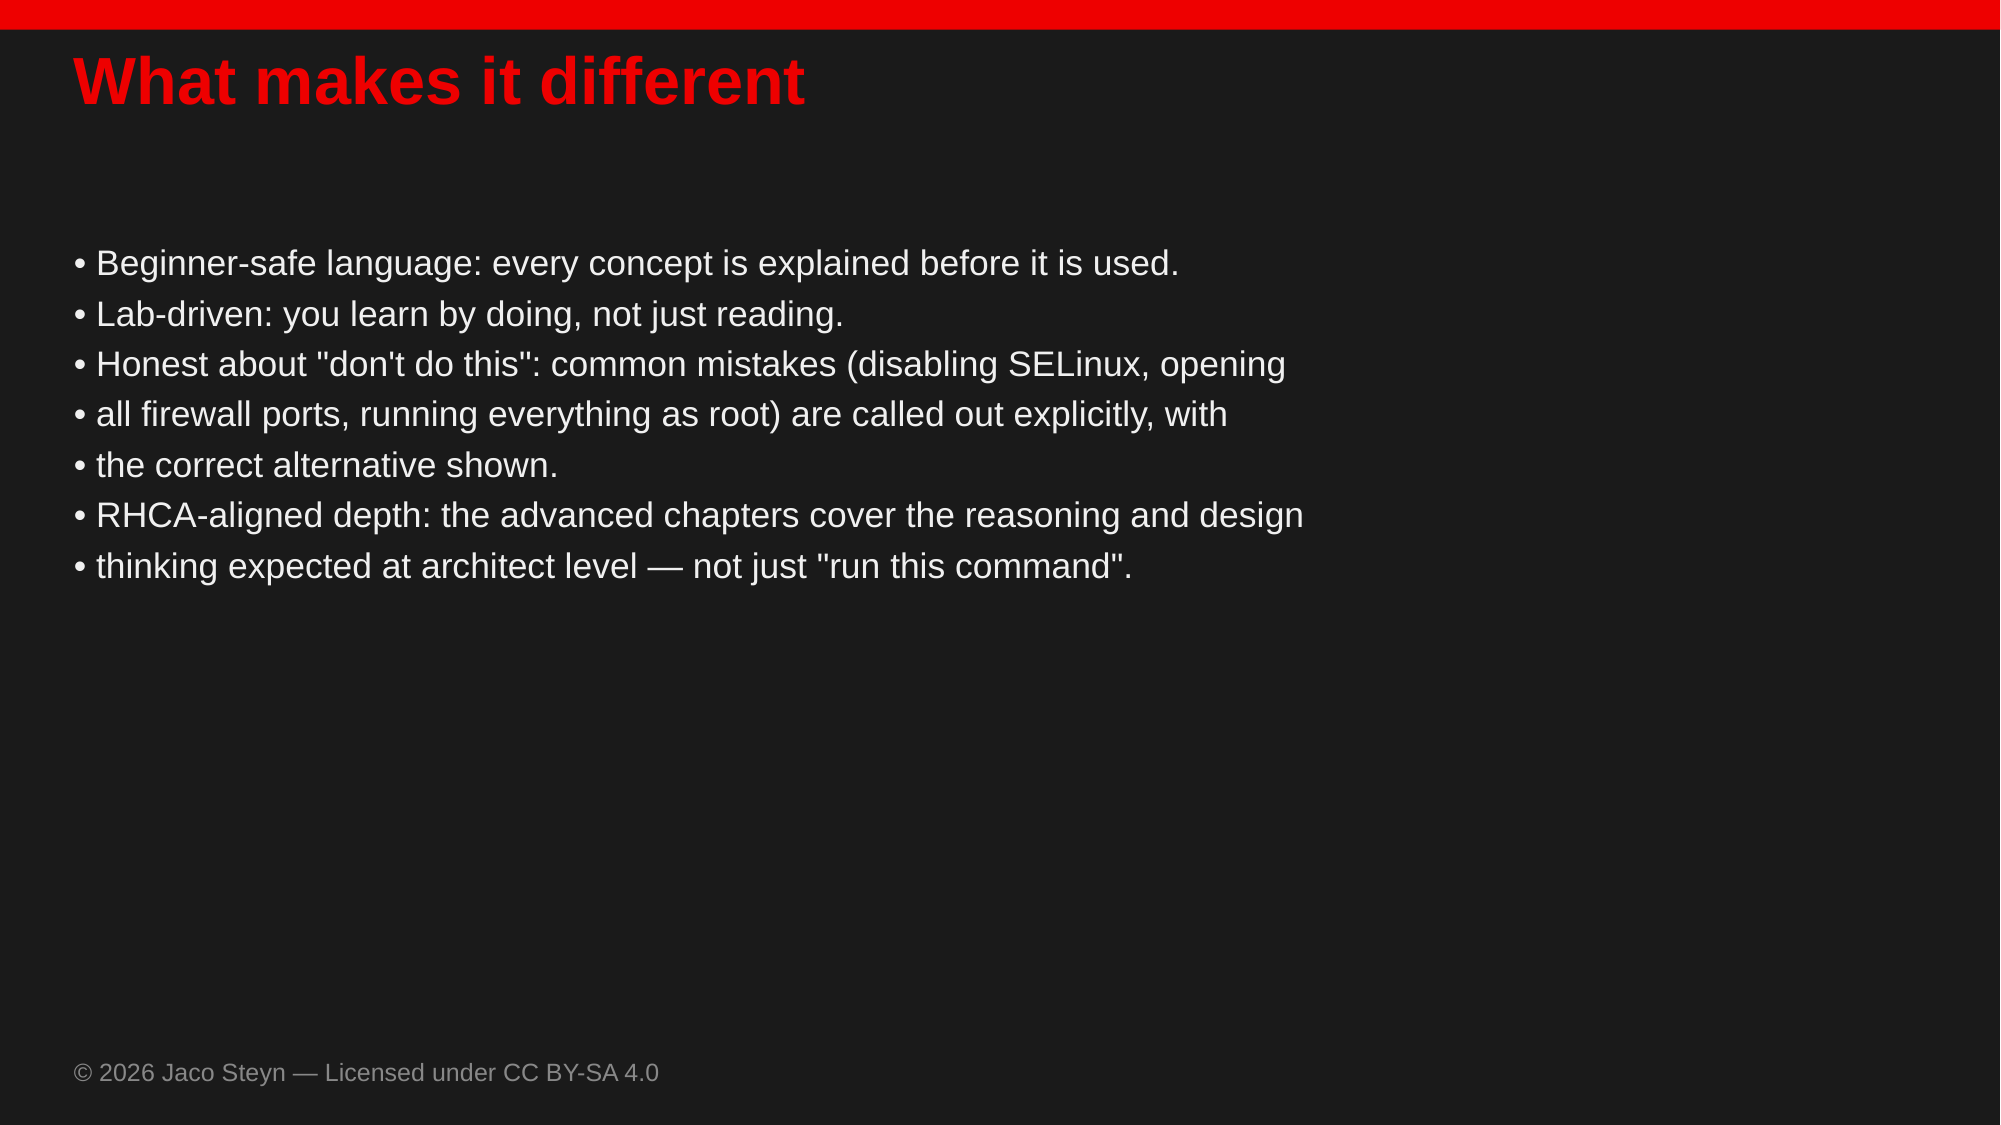

What makes it different
• Beginner-safe language: every concept is explained before it is used.
• Lab-driven: you learn by doing, not just reading.
• Honest about "don't do this": common mistakes (disabling SELinux, opening
• all firewall ports, running everything as root) are called out explicitly, with
• the correct alternative shown.
• RHCA-aligned depth: the advanced chapters cover the reasoning and design
• thinking expected at architect level — not just "run this command".
© 2026 Jaco Steyn — Licensed under CC BY-SA 4.0